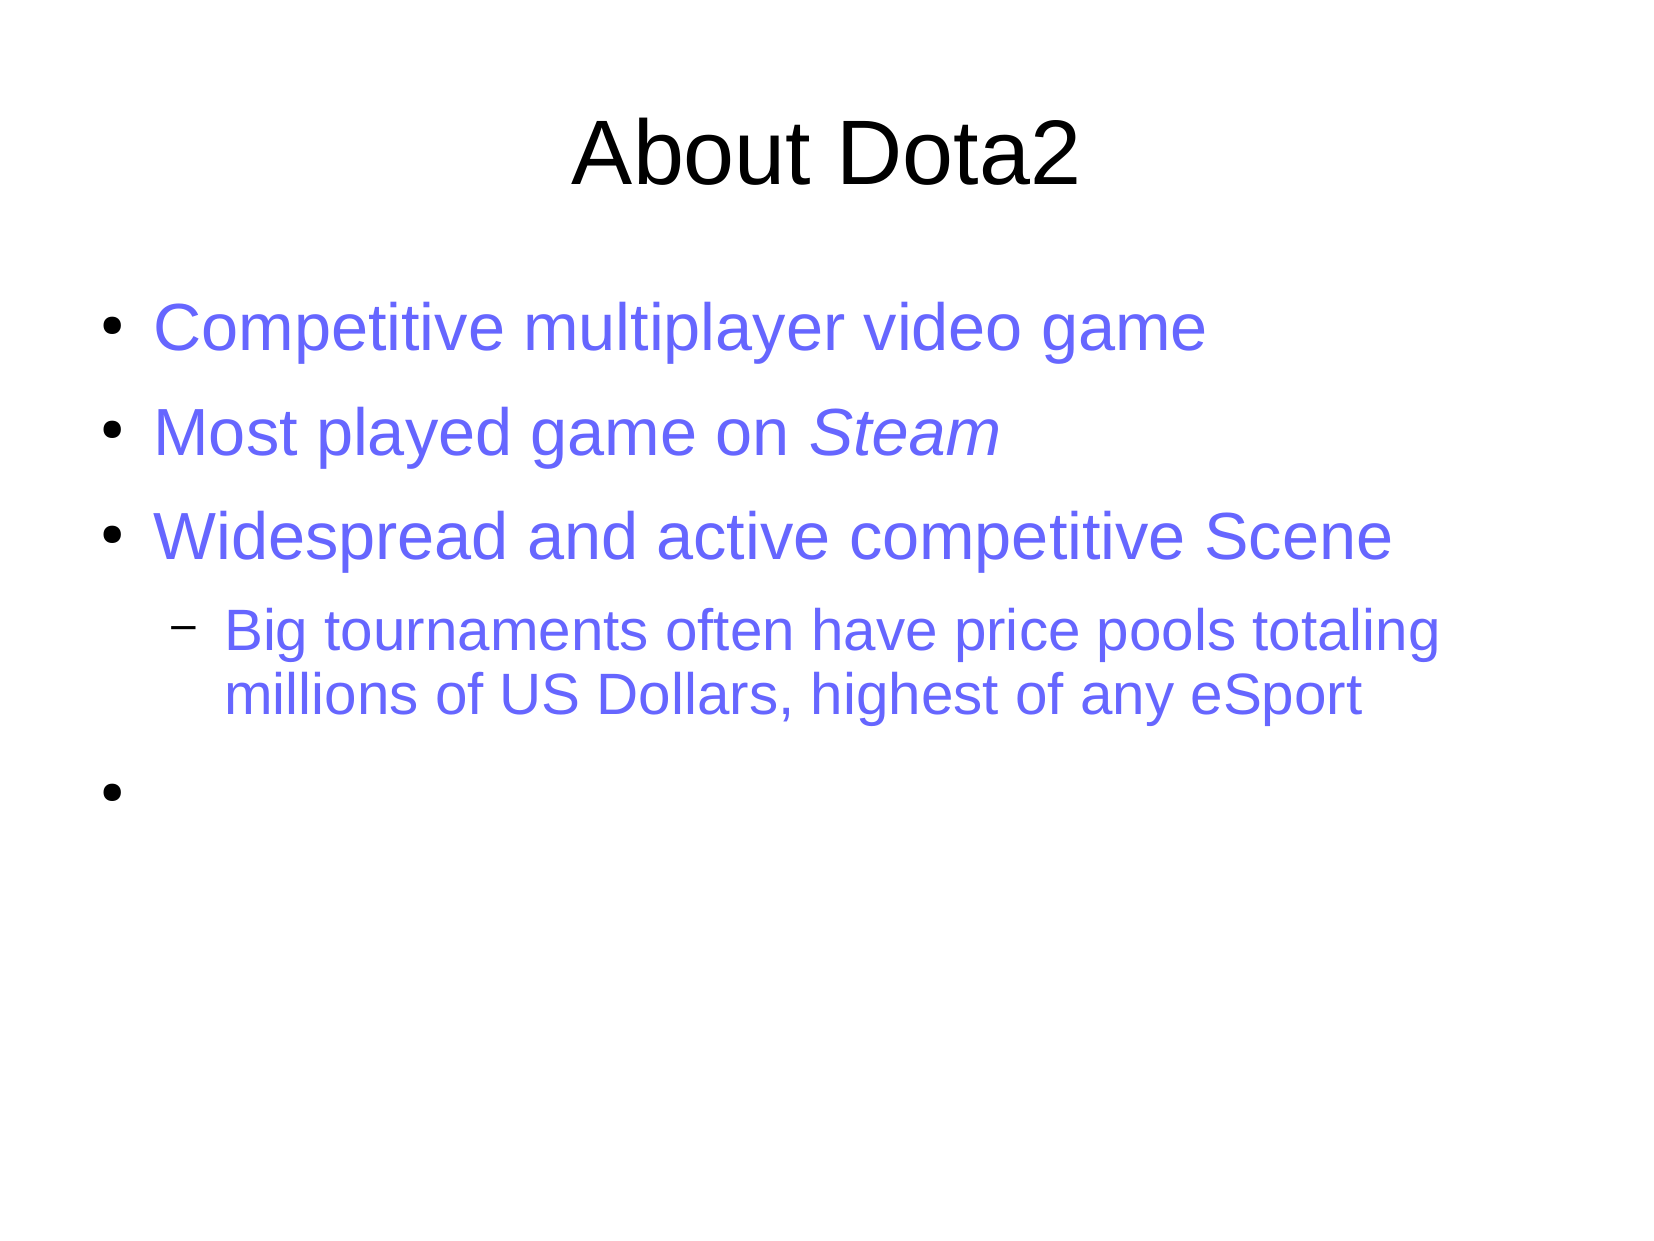

# About Dota2
Competitive multiplayer video game
Most played game on Steam
Widespread and active competitive Scene
Big tournaments often have price pools totaling millions of US Dollars, highest of any eSport